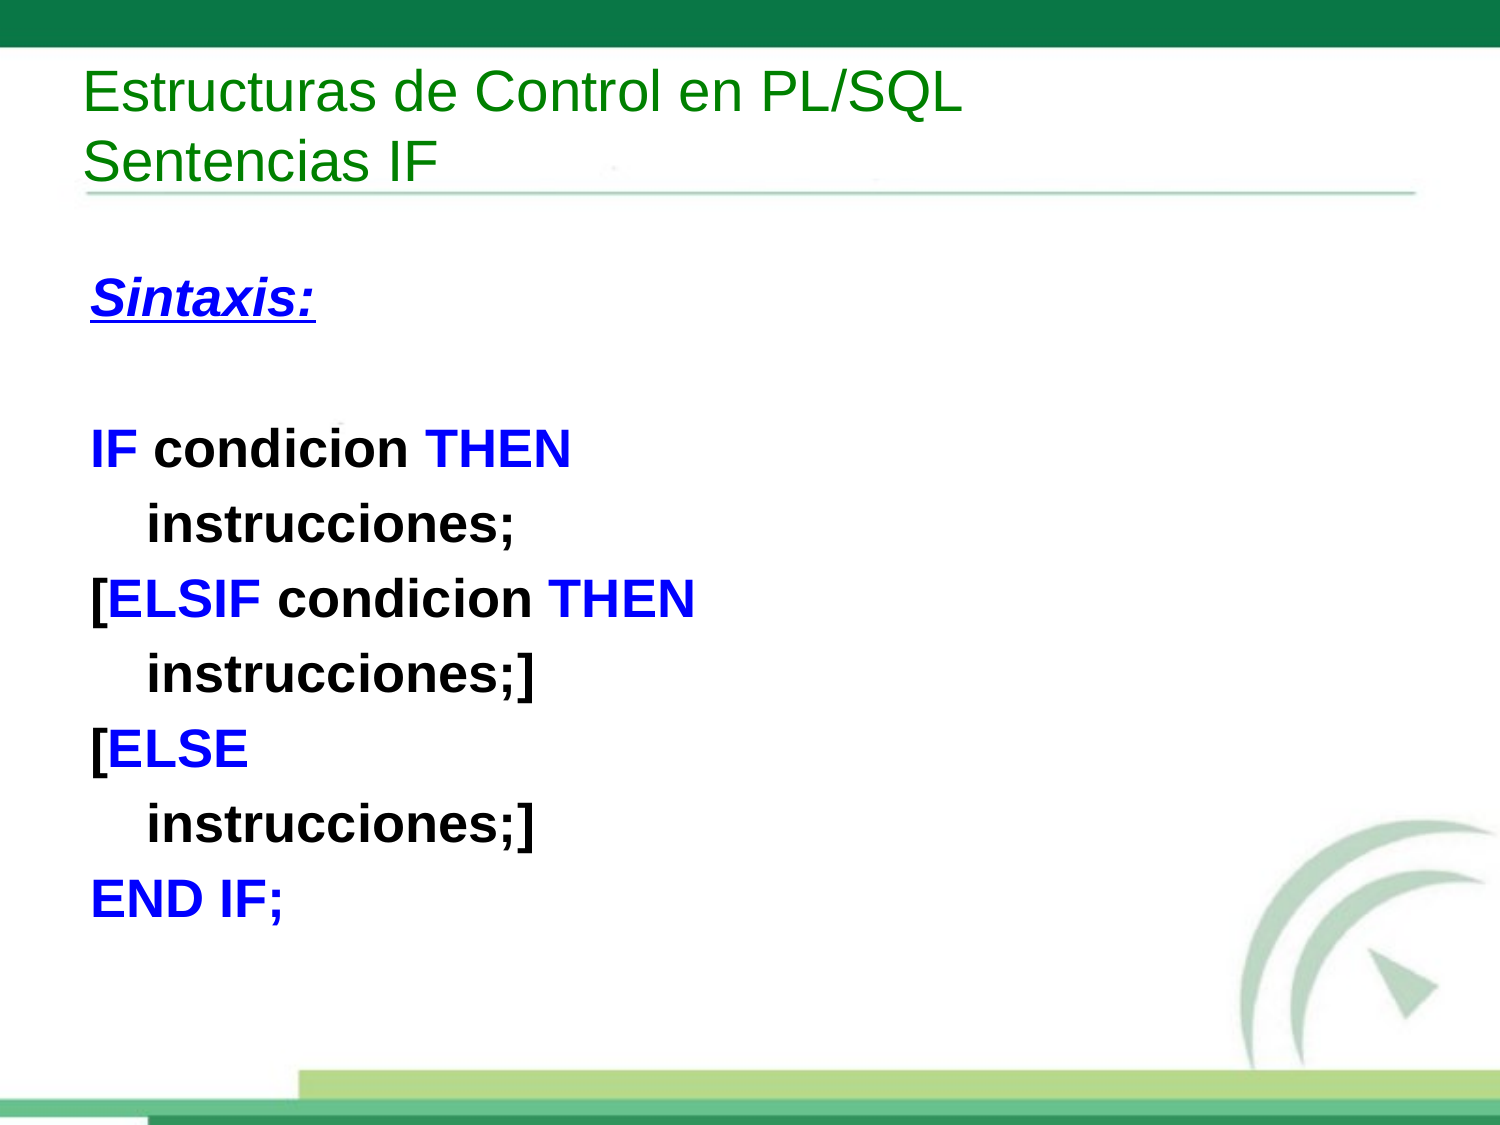

# Estructuras de Control en PL/SQL Sentencias IF
Sintaxis:
IF condicion THEN
	instrucciones;
[ELSIF condicion THEN
	instrucciones;]
[ELSE
	instrucciones;]
END IF;